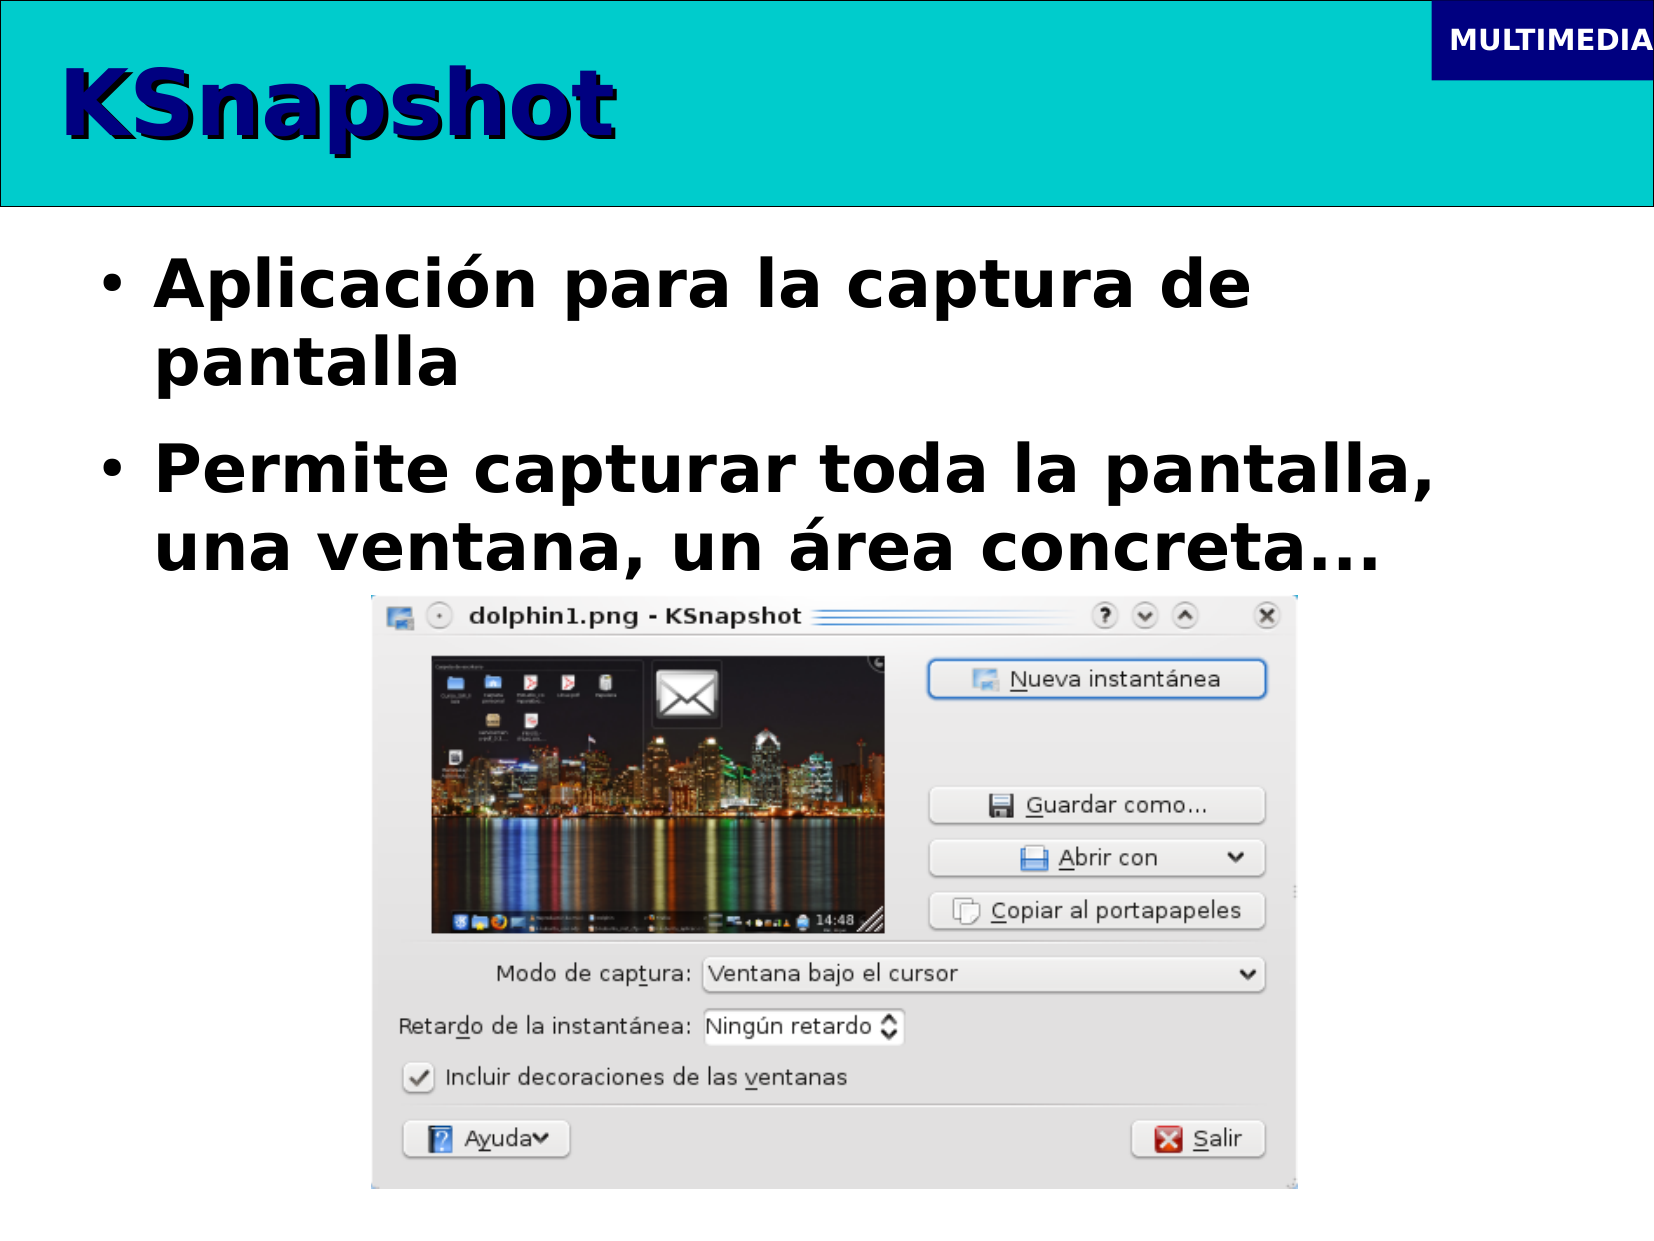

MULTIMEDIA
# KSnapshot
Aplicación para la captura de pantalla
Permite capturar toda la pantalla, una ventana, un área concreta...